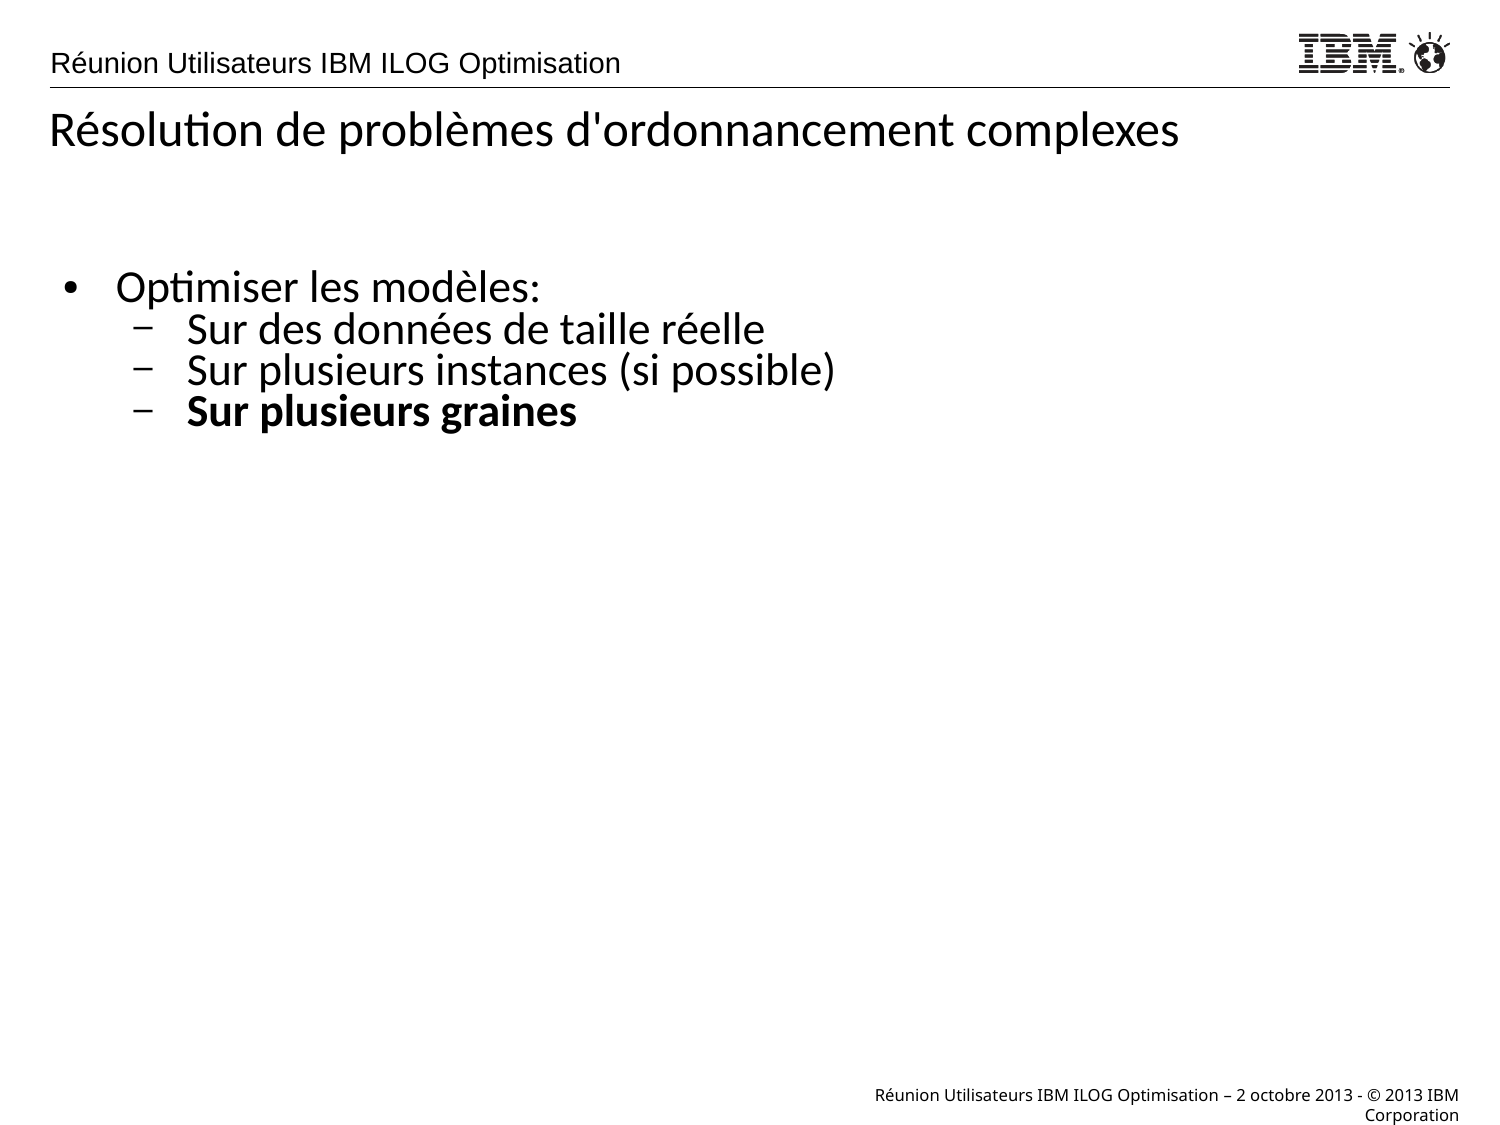

# Résolution de problèmes d'ordonnancement complexes
Optimiser les modèles:
Sur des données de taille réelle
Sur plusieurs instances (si possible)
Sur plusieurs graines